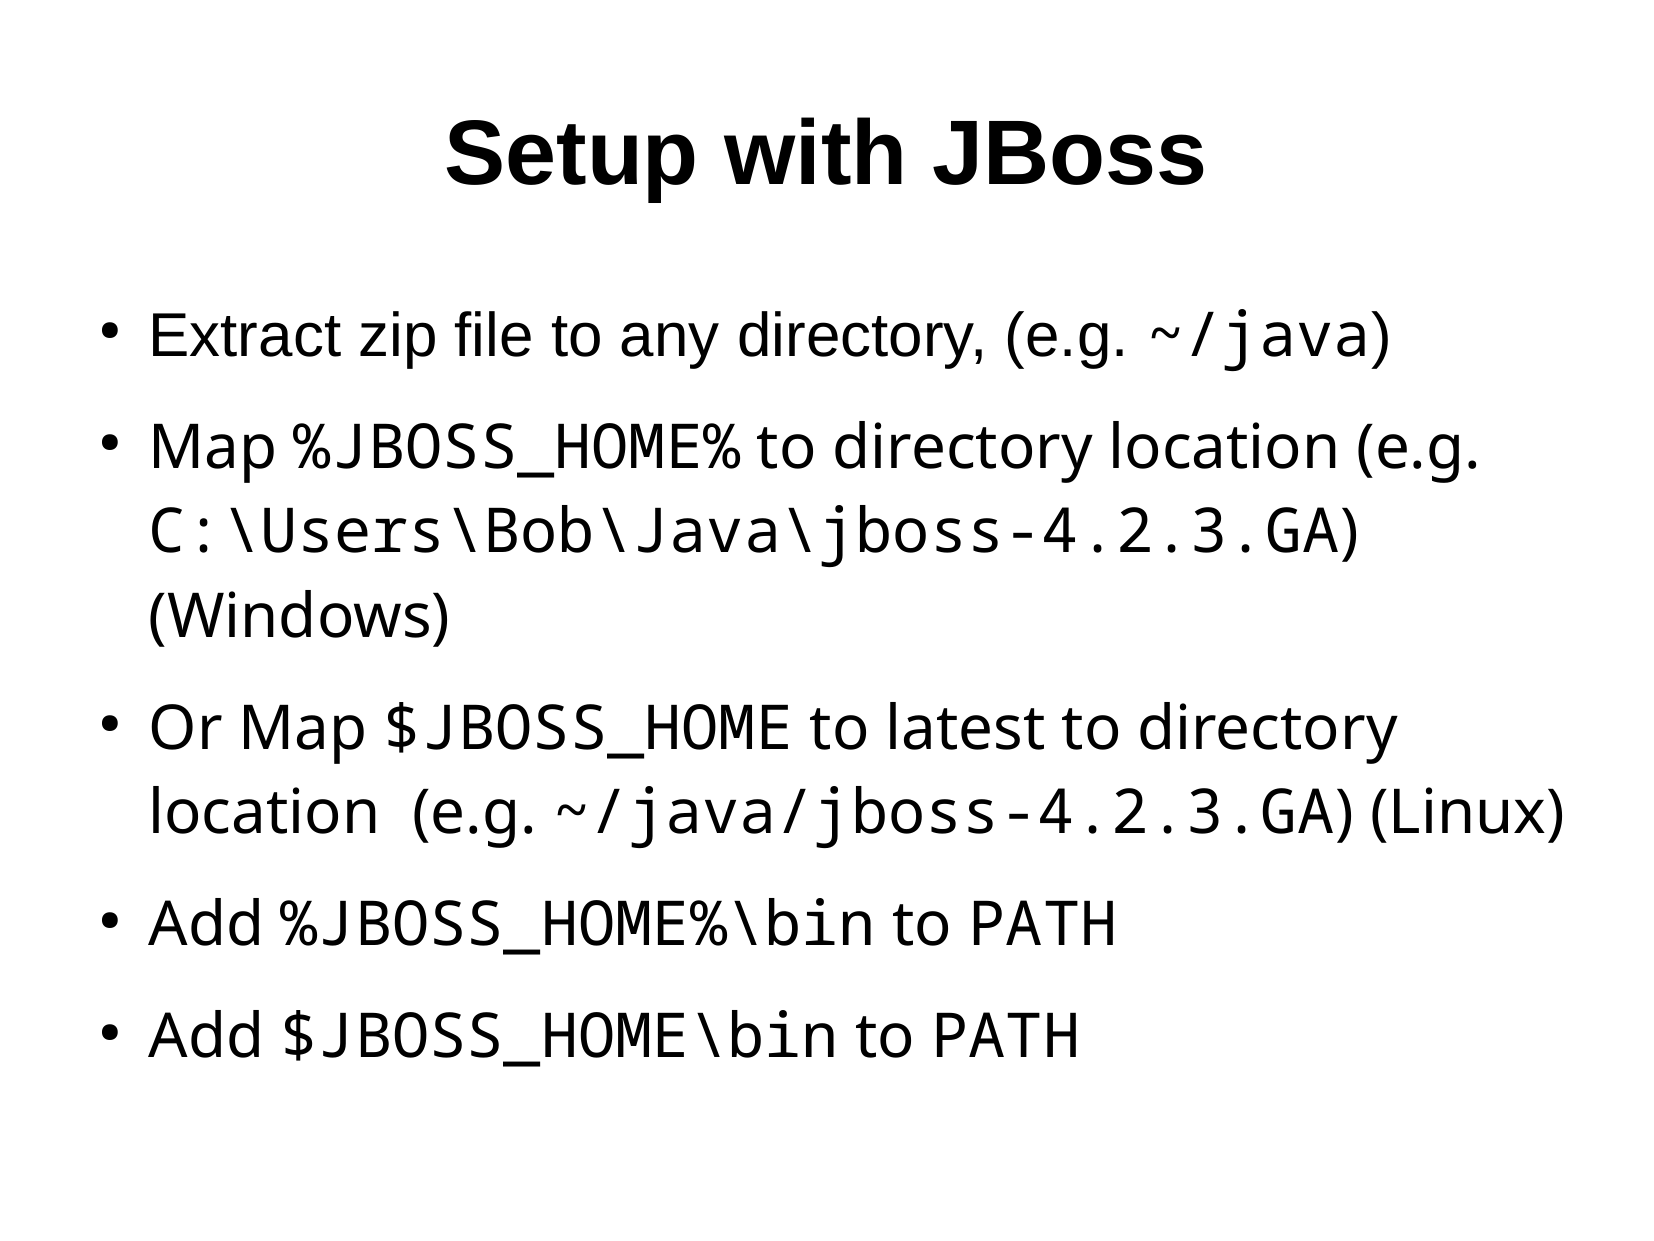

# Setup with JBoss
Extract zip file to any directory, (e.g. ~/java)
Map %JBOSS_HOME% to directory location (e.g. C:\Users\Bob\Java\jboss-4.2.3.GA) (Windows)
Or Map $JBOSS_HOME to latest to directory location (e.g. ~/java/jboss-4.2.3.GA) (Linux)
Add %JBOSS_HOME%\bin to PATH
Add $JBOSS_HOME\bin to PATH